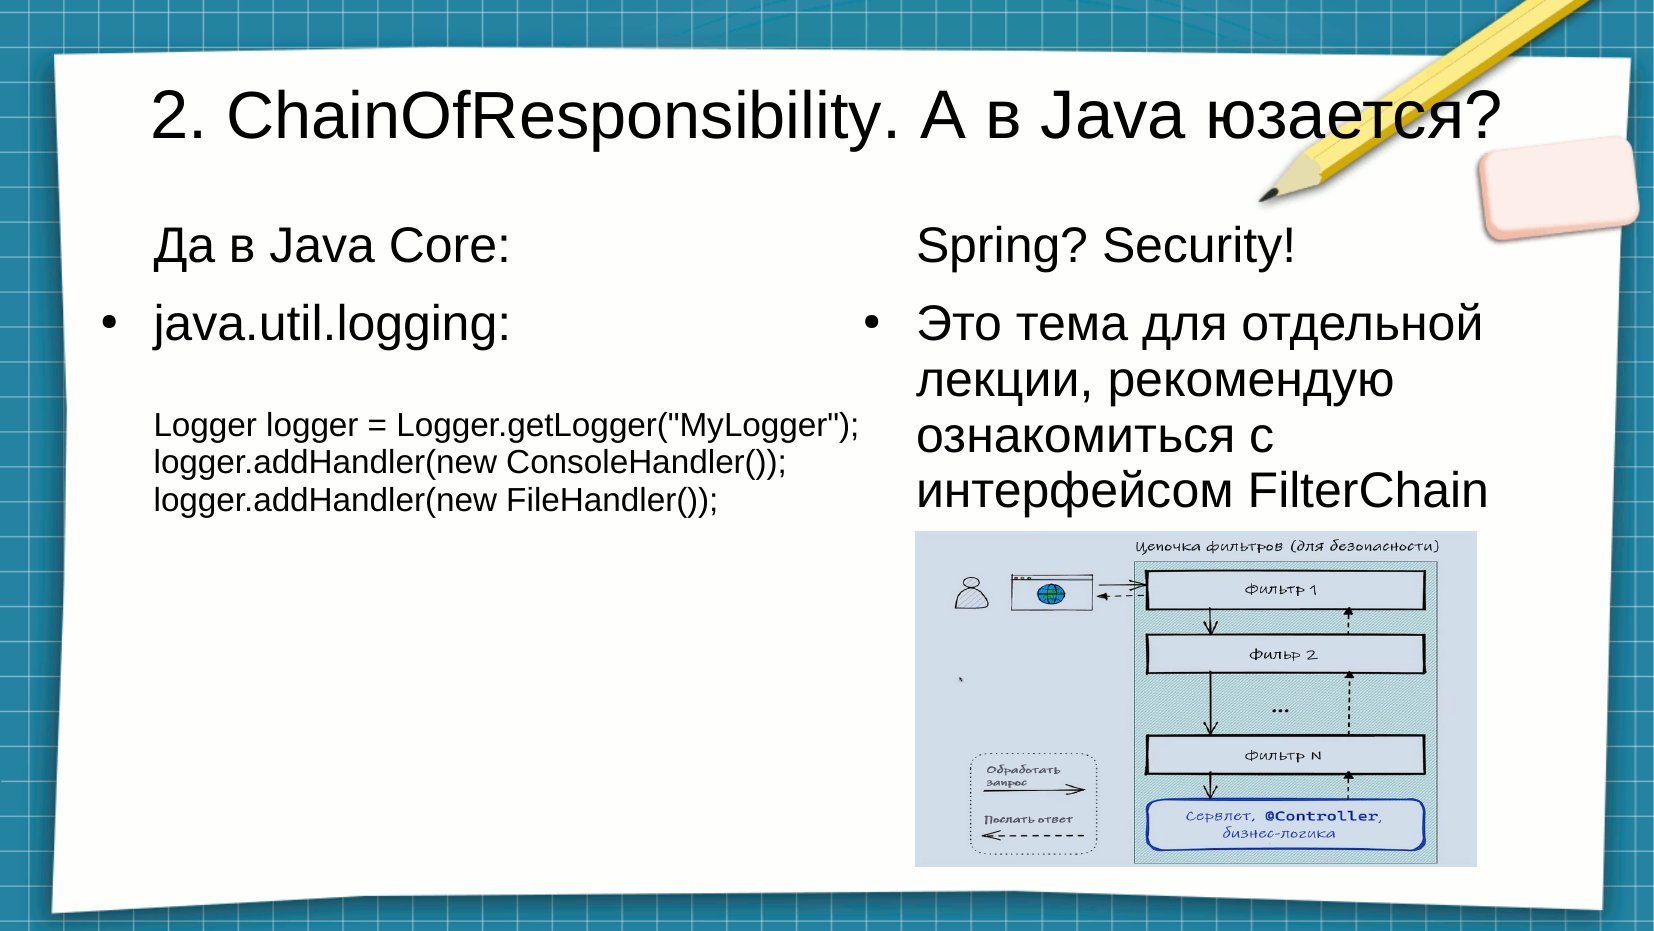

# 2. ChainOfResponsibility. А в Java юзается?
Да в Java Core:
java.util.logging:
Logger logger = Logger.getLogger("MyLogger");
logger.addHandler(new ConsoleHandler());
logger.addHandler(new FileHandler());
Spring? Security!
Это тема для отдельной лекции, рекомендую ознакомиться с интерфейсом FilterChain